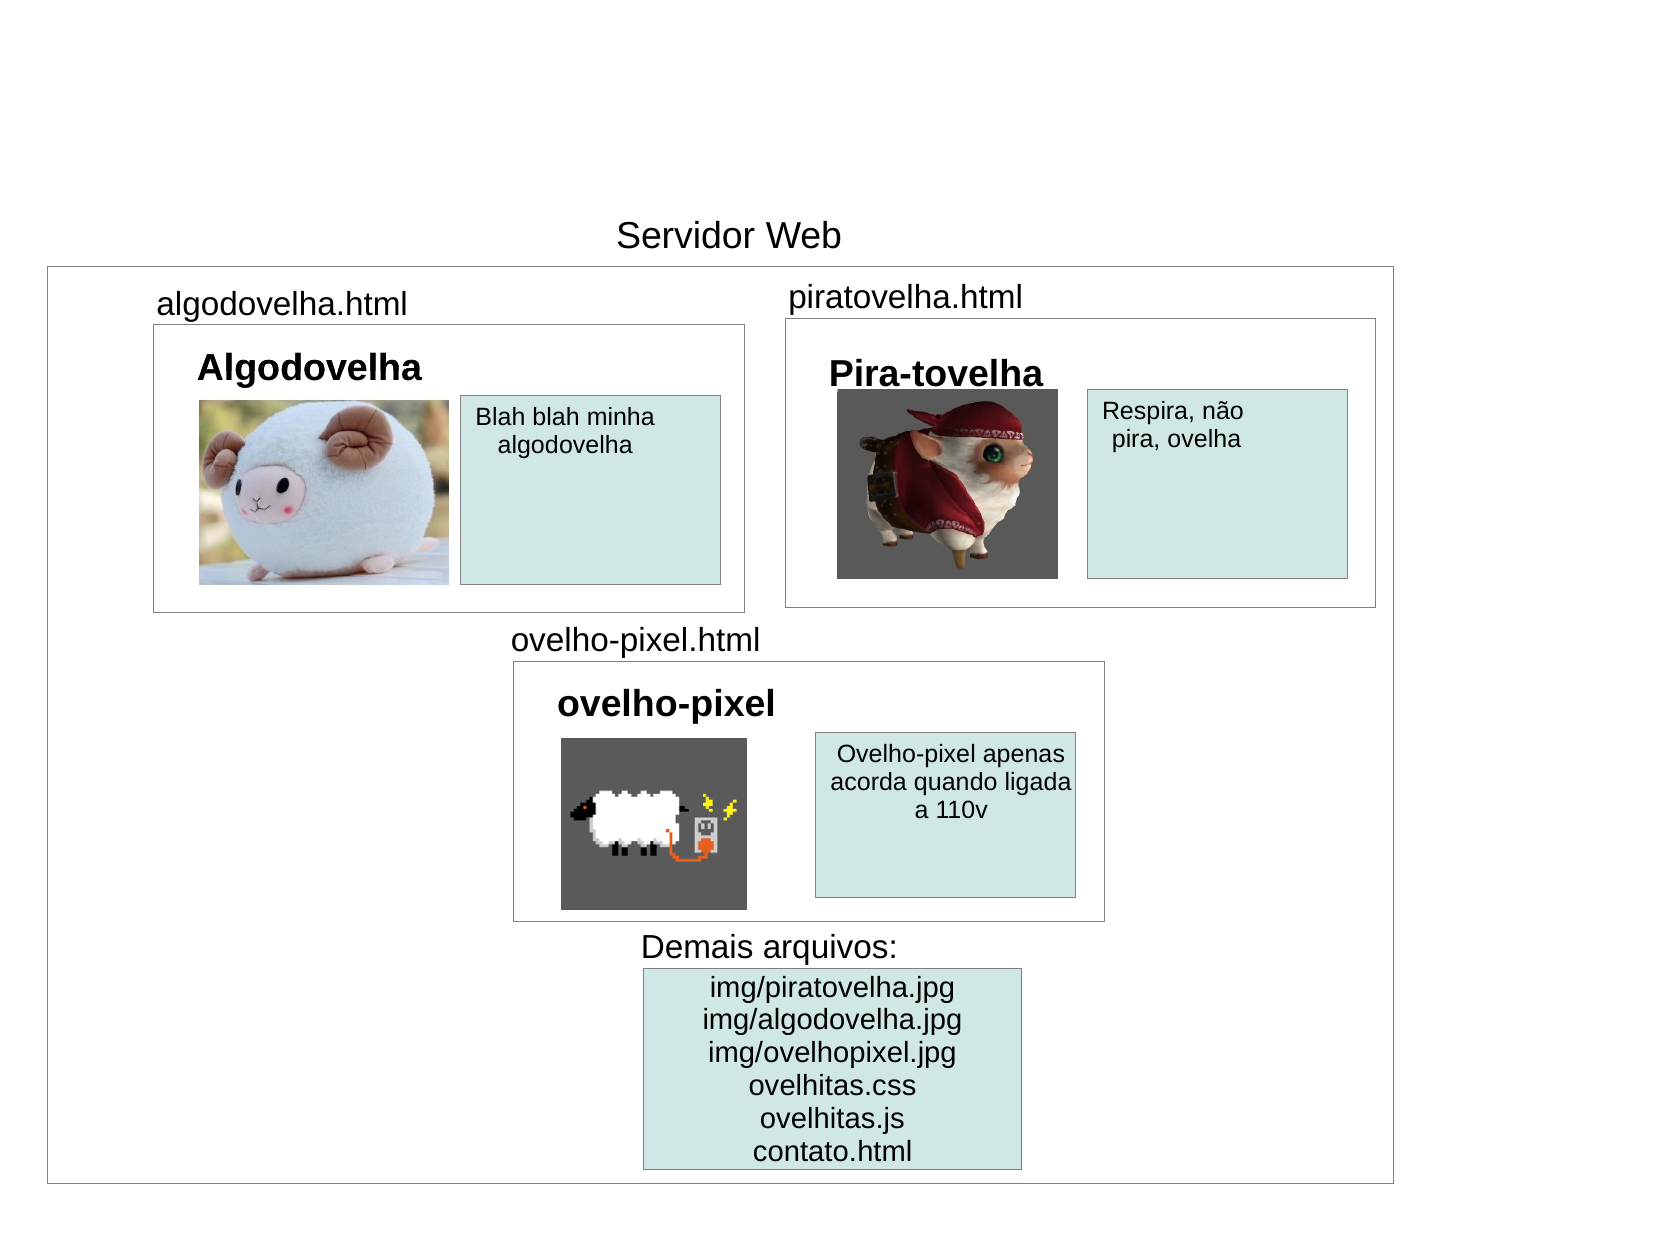

Servidor Web
piratovelha.html
algodovelha.html
Algodovelha
Algodovelha
Pira-tovelha
Respira, não
pira, ovelha
Blah blah minha
algodovelha
Blah blah minha
algodovelha
ovelho-pixel.html
ovelho-pixel
Ovelho-pixel apenas
acorda quando ligada
a 110v
Demais arquivos:
img/piratovelha.jpg
img/algodovelha.jpg
img/ovelhopixel.jpg
ovelhitas.css
ovelhitas.js
contato.html